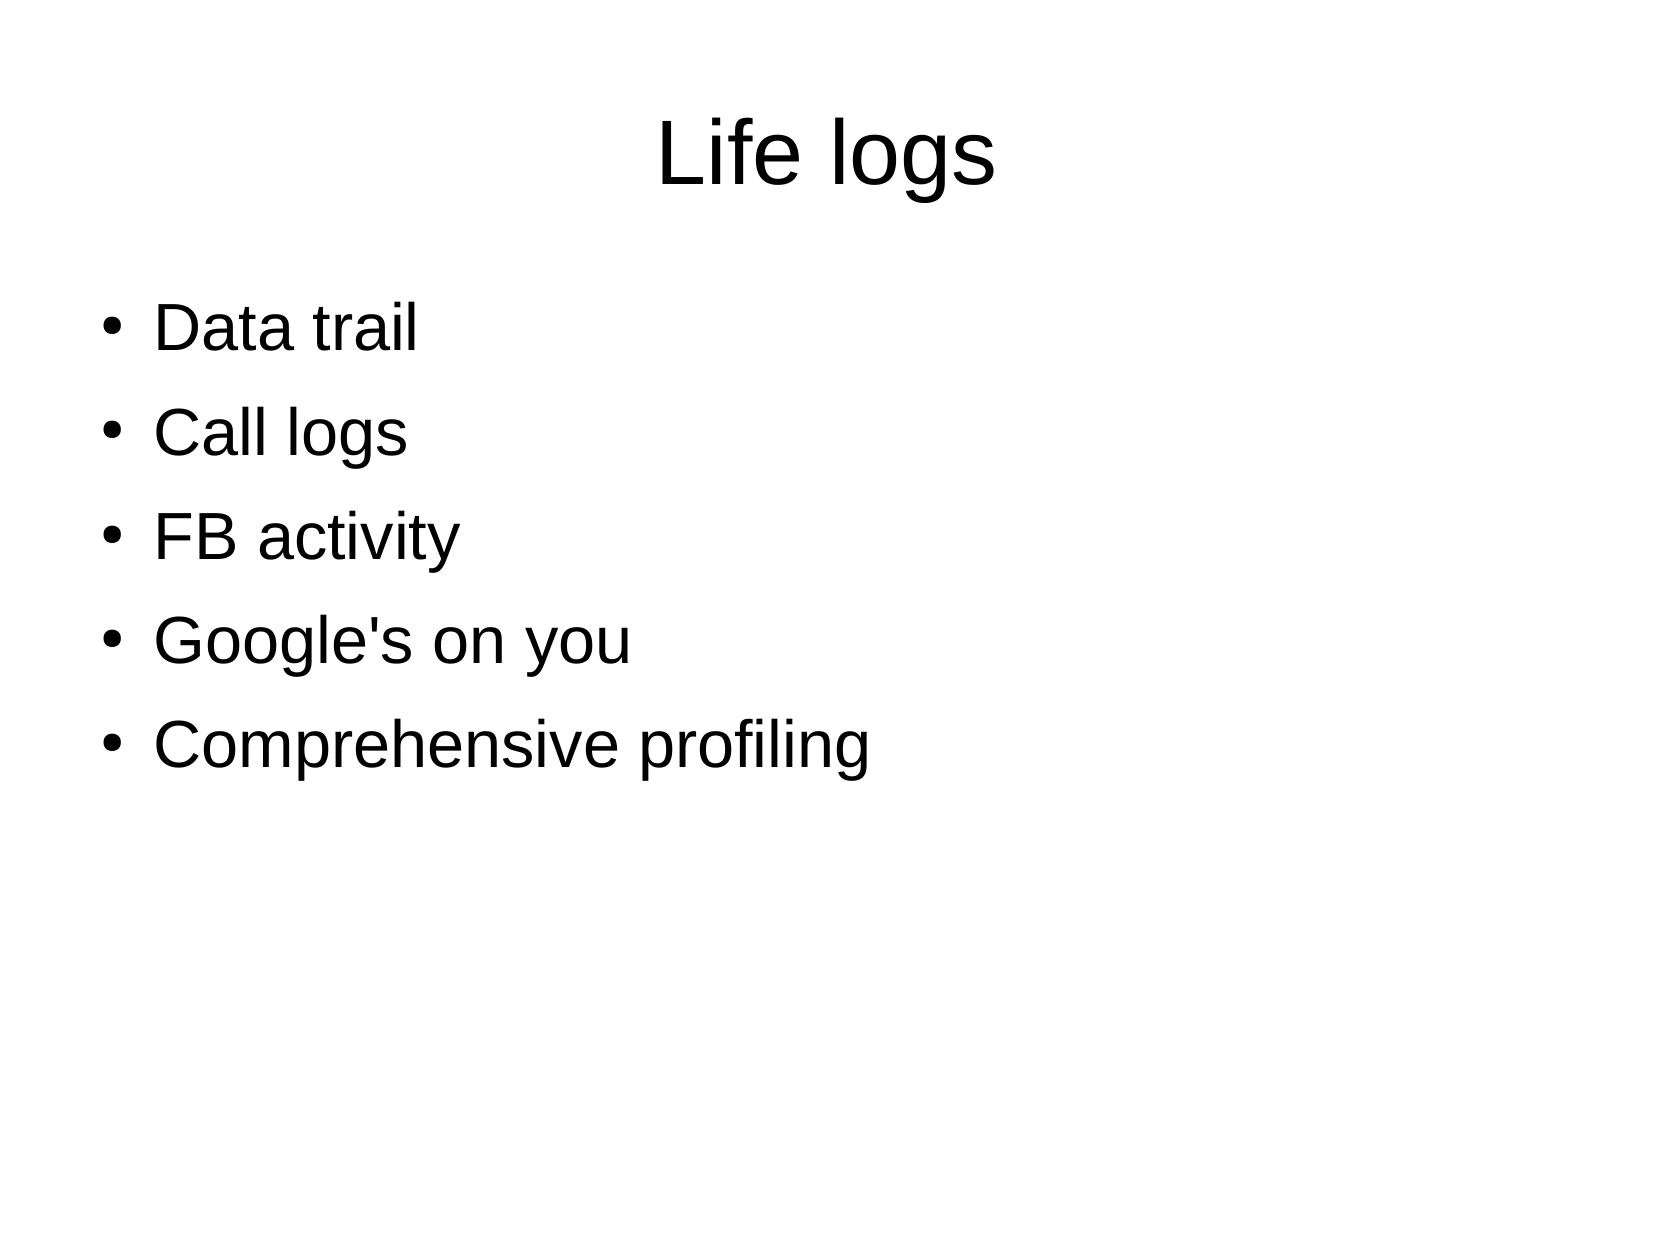

# Life logs
Data trail
Call logs
FB activity
Google's on you
Comprehensive profiling